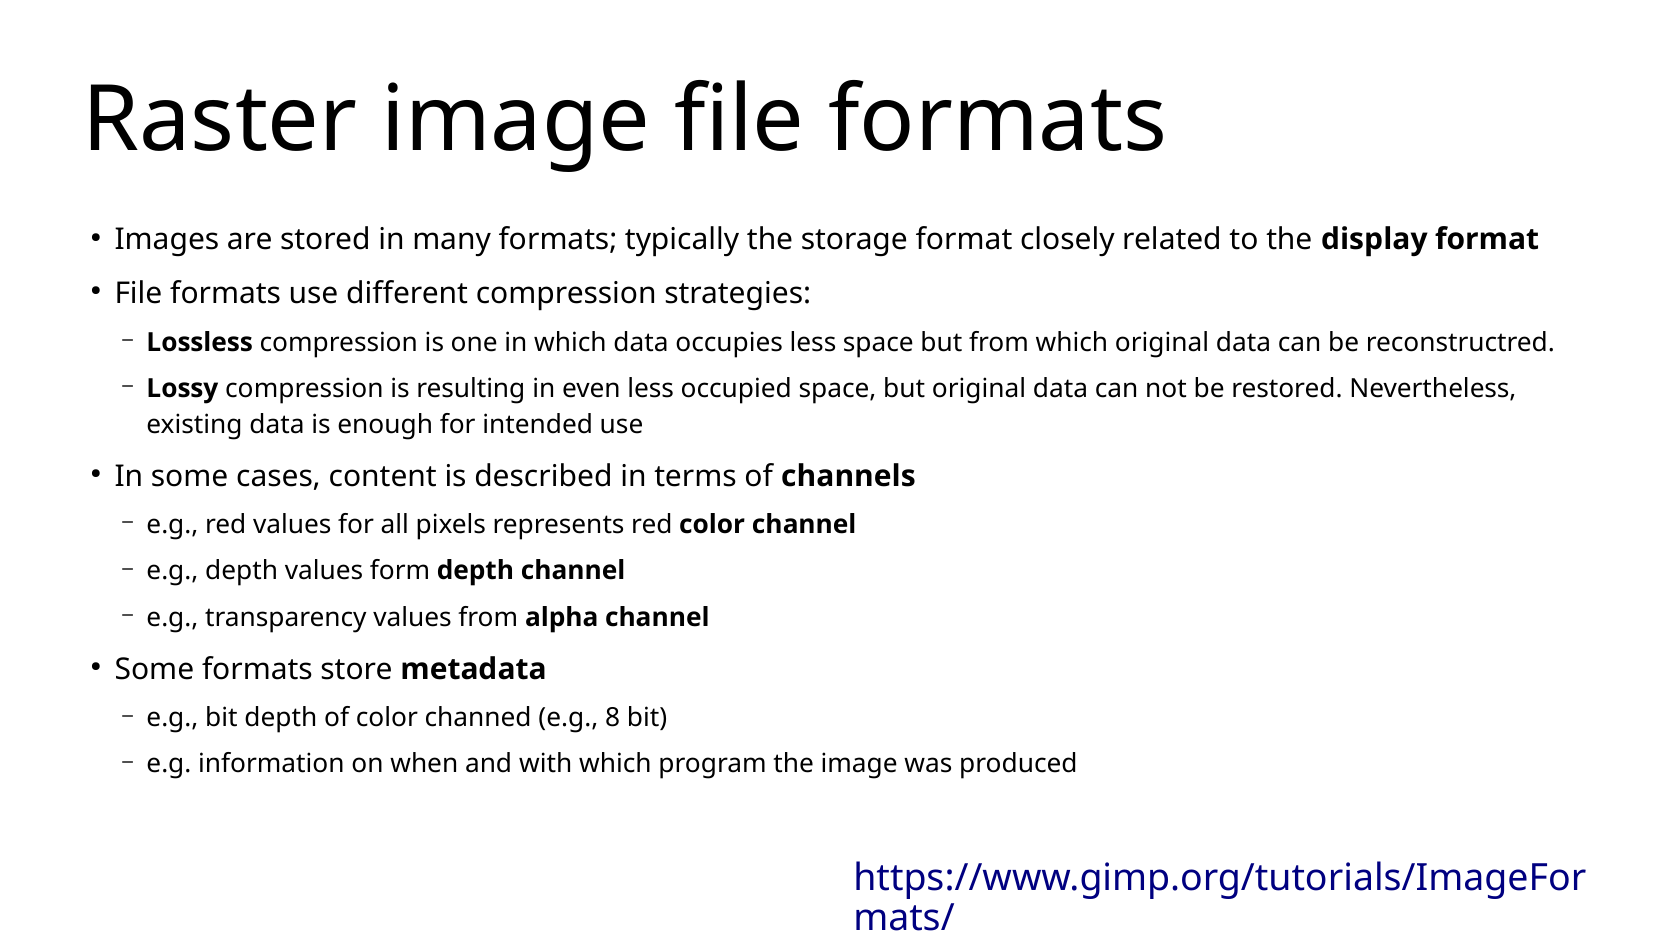

# Raster image file formats
Images are stored in many formats; typically the storage format closely related to the display format
File formats use different compression strategies:
Lossless compression is one in which data occupies less space but from which original data can be reconstructred.
Lossy compression is resulting in even less occupied space, but original data can not be restored. Nevertheless, existing data is enough for intended use
In some cases, content is described in terms of channels
e.g., red values for all pixels represents red color channel
e.g., depth values form depth channel
e.g., transparency values from alpha channel
Some formats store metadata
e.g., bit depth of color channed (e.g., 8 bit)
e.g. information on when and with which program the image was produced
https://www.gimp.org/tutorials/ImageFormats/